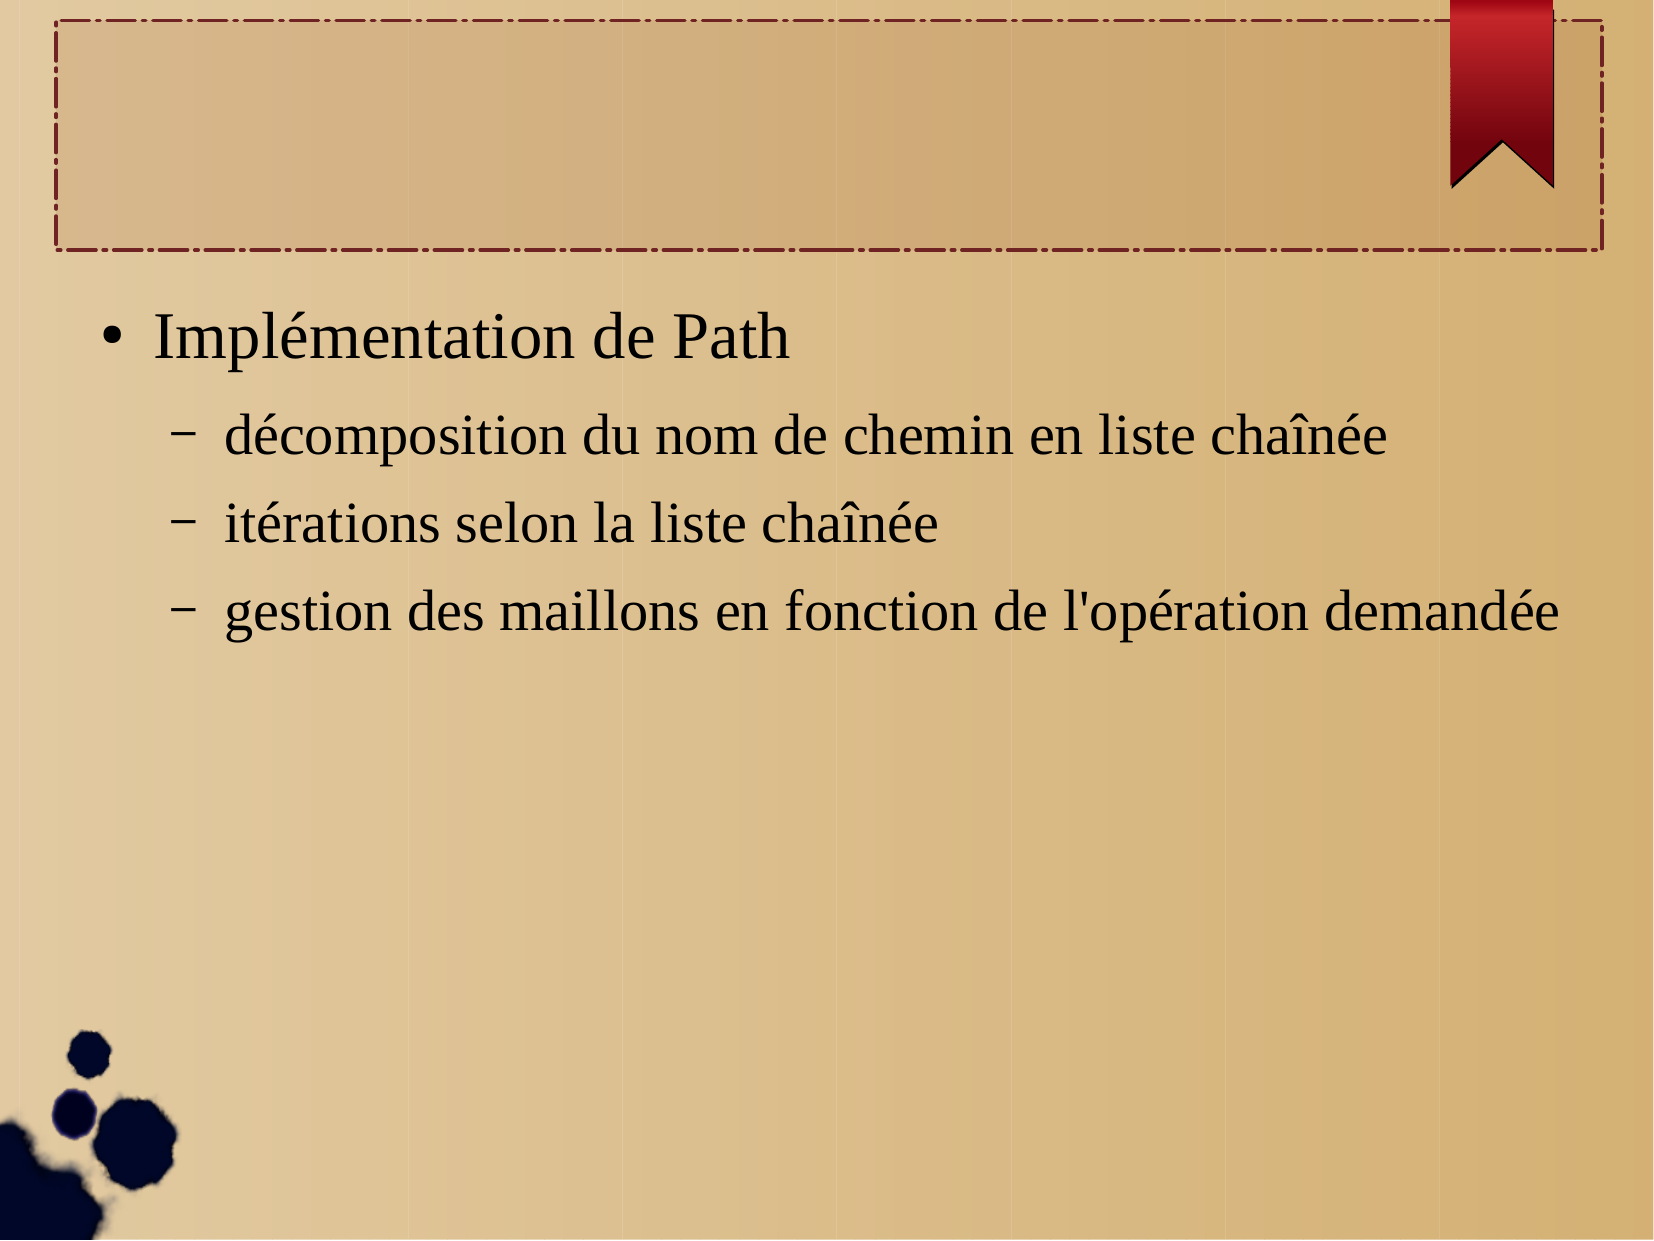

#
Implémentation de Path
décomposition du nom de chemin en liste chaînée
itérations selon la liste chaînée
gestion des maillons en fonction de l'opération demandée